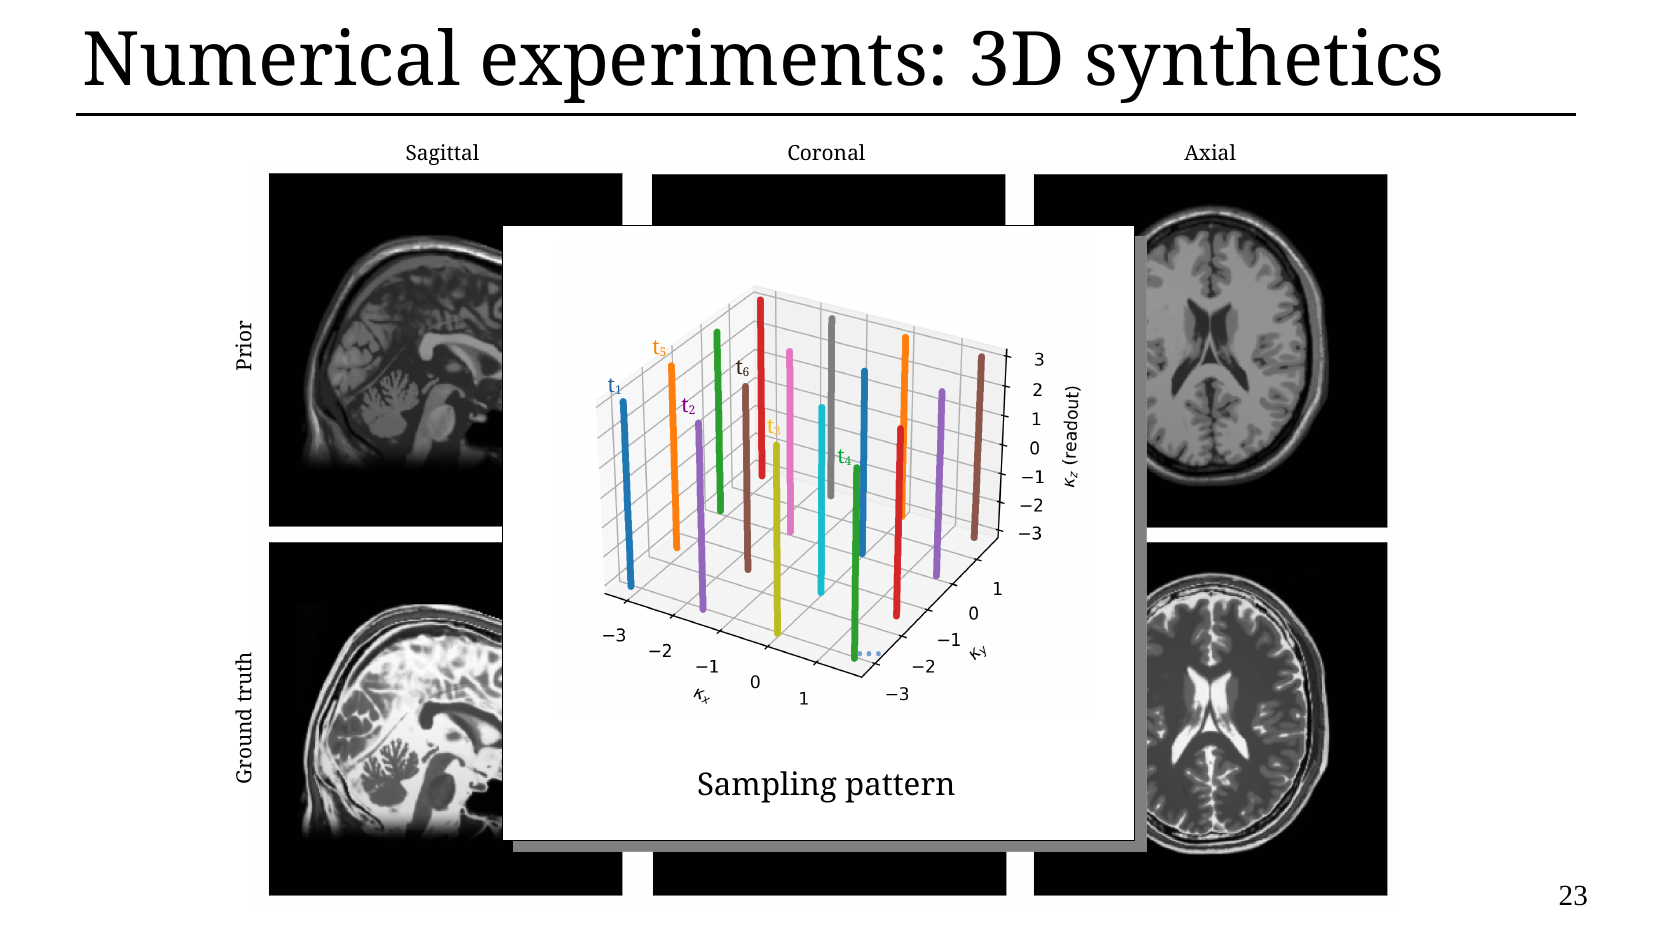

# Numerical experiments: 3D synthetics
Sagittal
Coronal
Axial
Prior
t5
t6
t1
t2
t3
t4
...
Ground truth
Sampling pattern